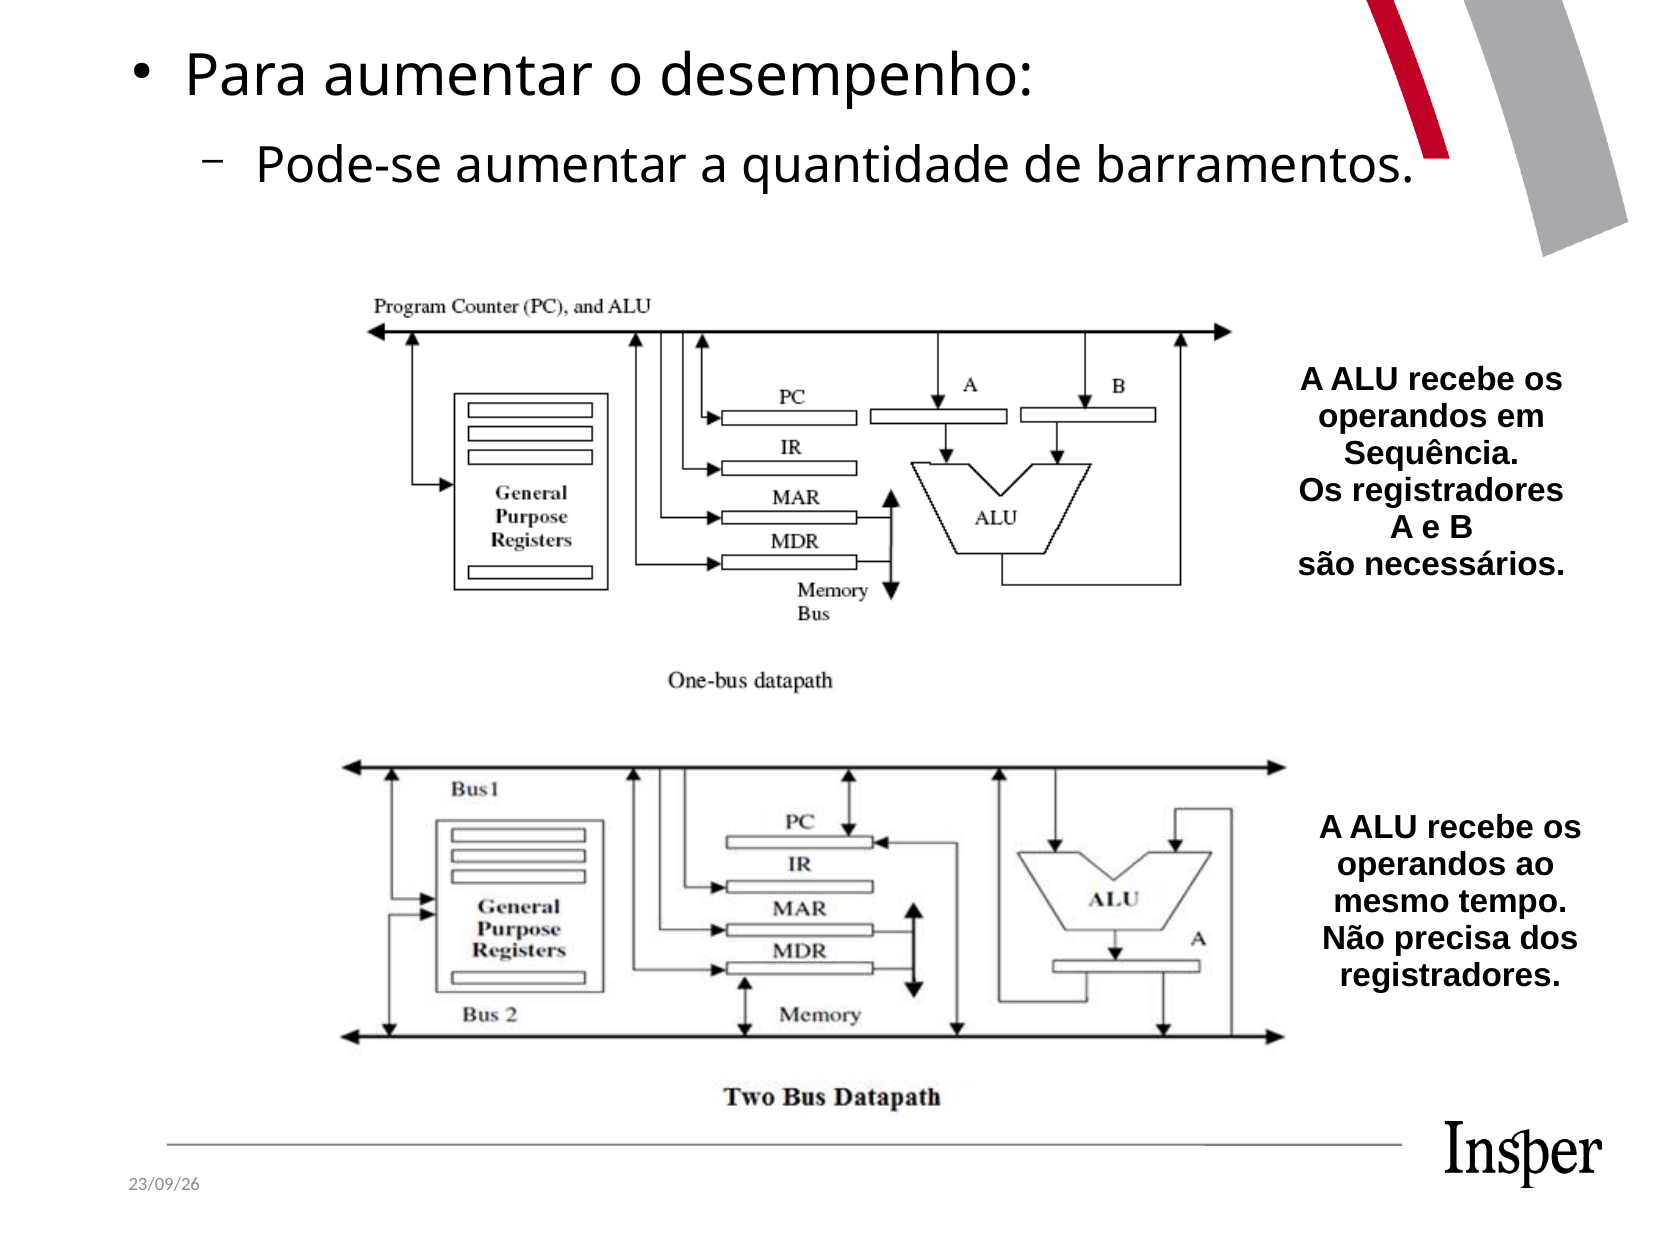

# Para aumentar o desempenho:
Pode-se aumentar a quantidade de barramentos.
A ALU recebe os
operandos em
Sequência.
Os registradores
A e B
são necessários.
A ALU recebe os
operandos ao
mesmo tempo.
Não precisa dos
registradores.